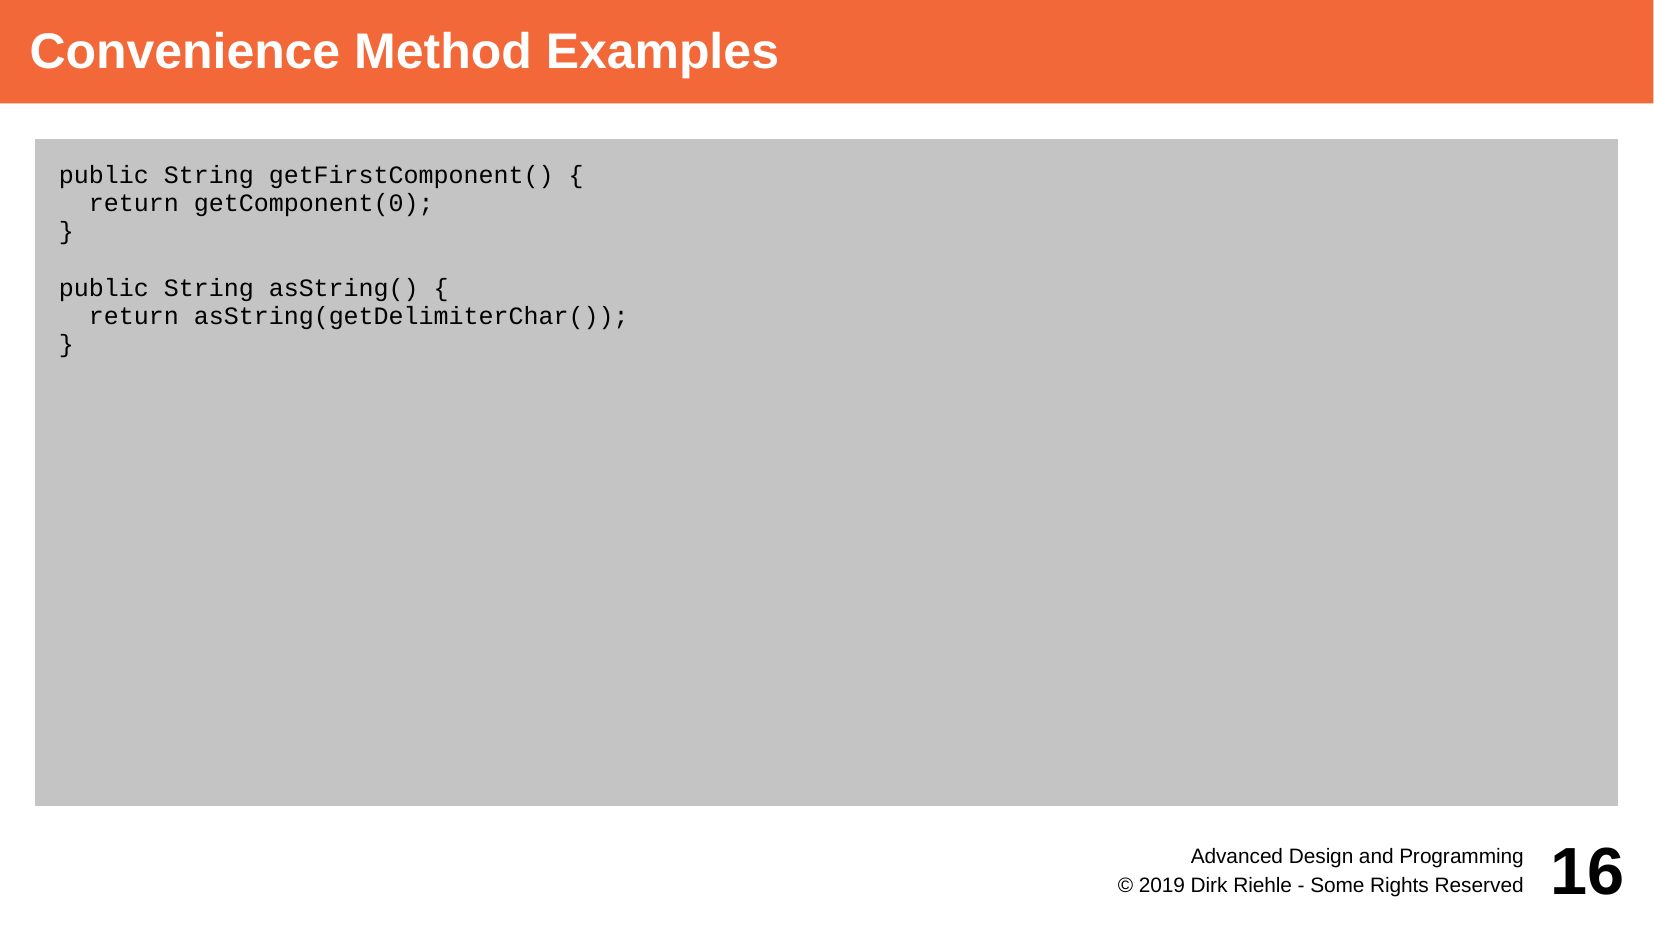

# Convenience Method Examples
public String getFirstComponent() {
 return getComponent(0);
}
public String asString() {
 return asString(getDelimiterChar());
}
Advanced Design and Programming
16
© 2019 Dirk Riehle - Some Rights Reserved